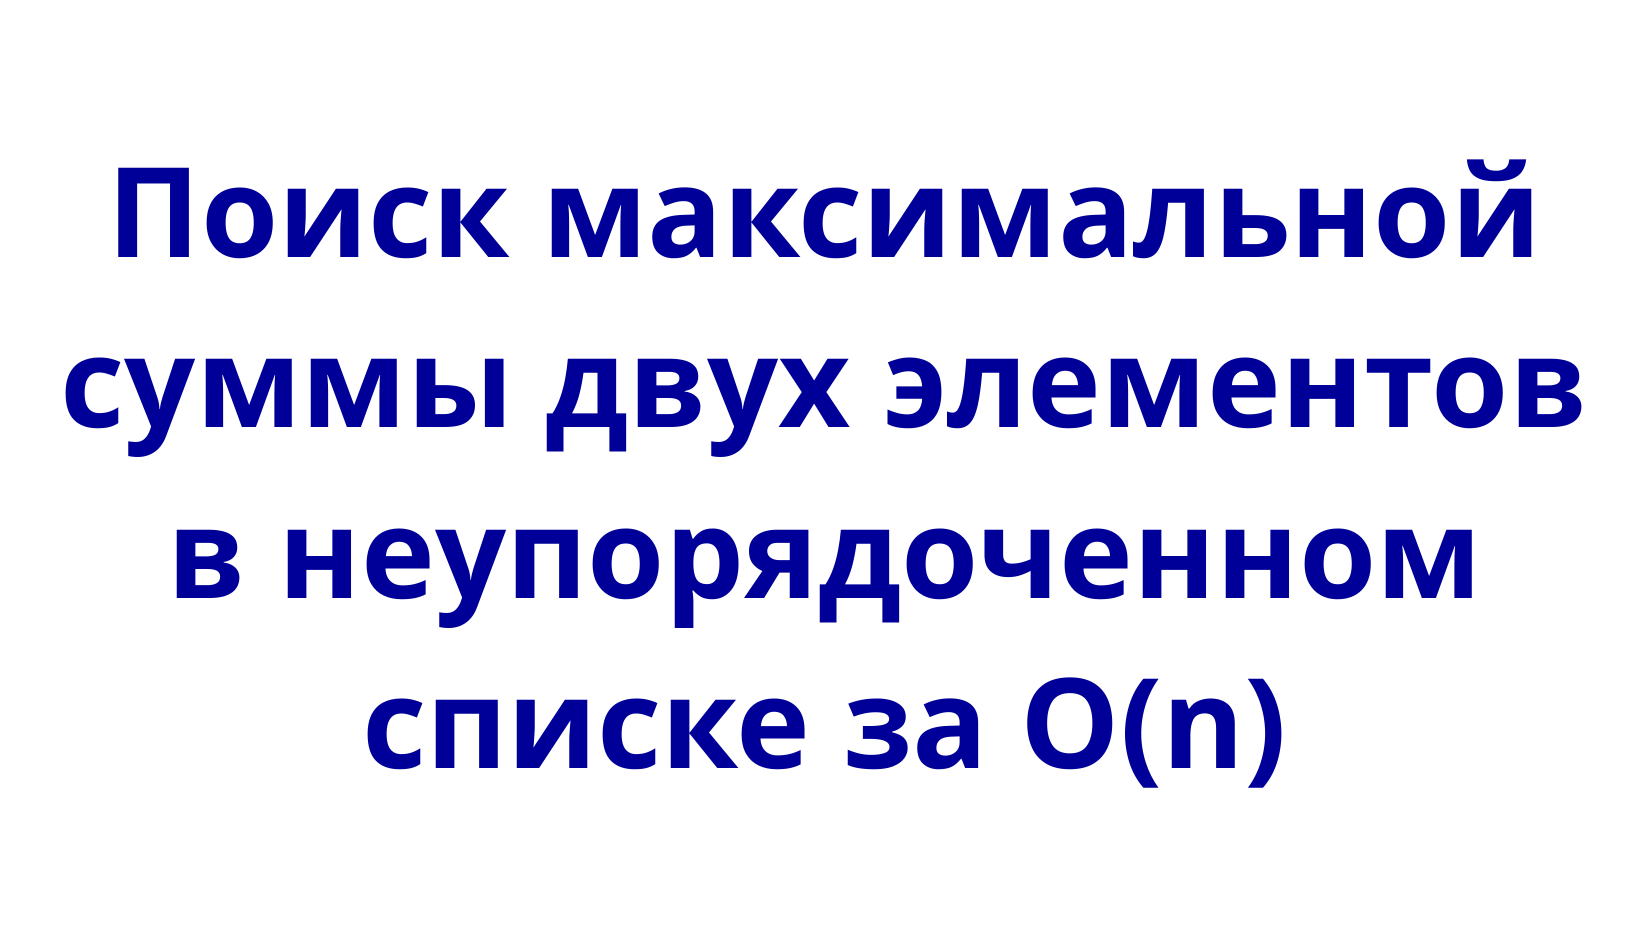

# Поиск максимальной суммы двух элементов
в неупорядоченном списке за O(n)